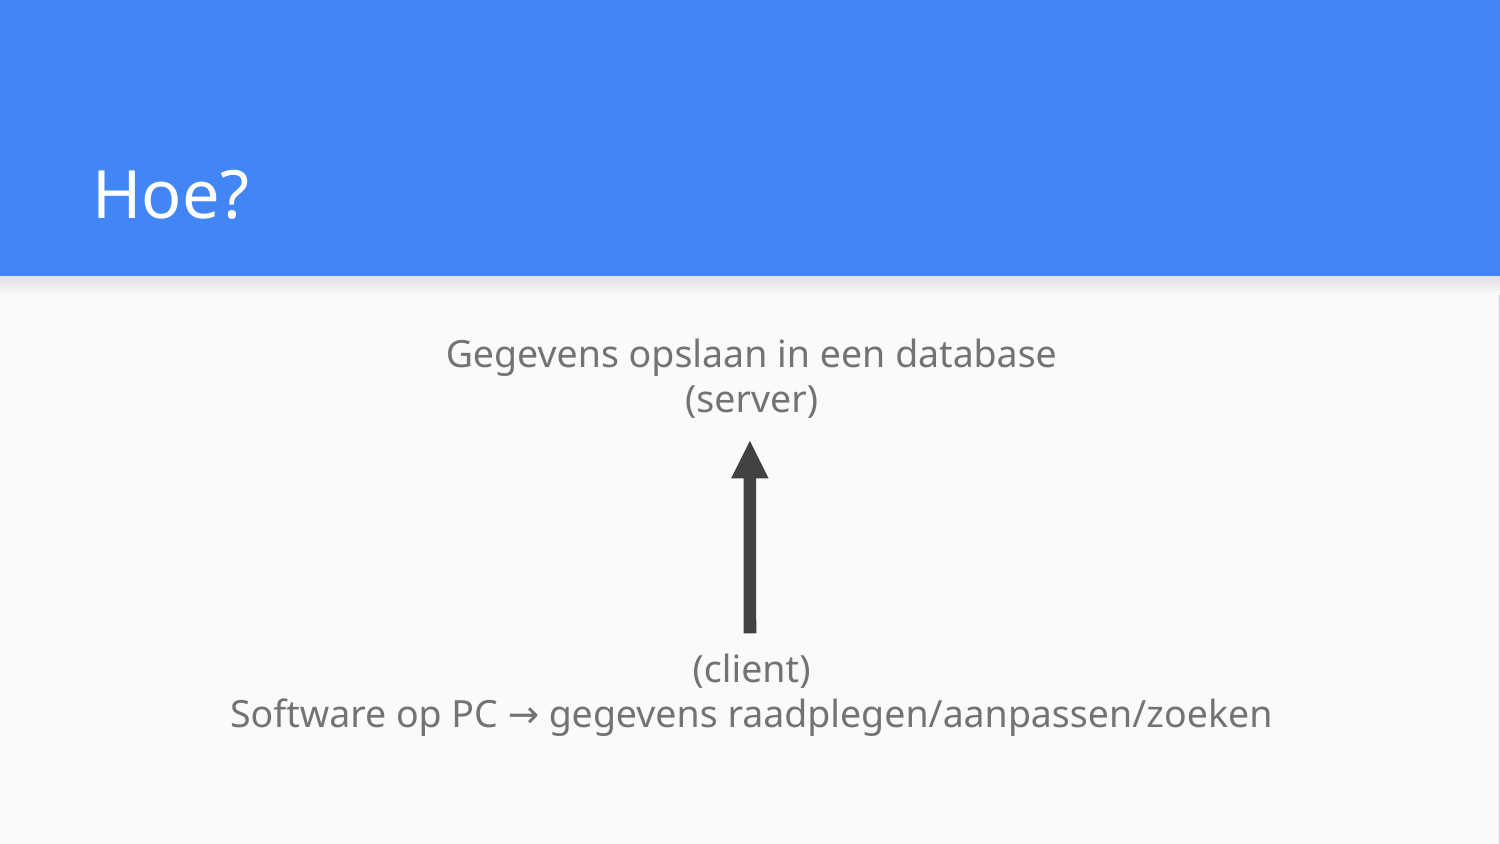

# Hoe?
Gegevens opslaan in een database
(server)
(client)
Software op PC → gegevens raadplegen/aanpassen/zoeken